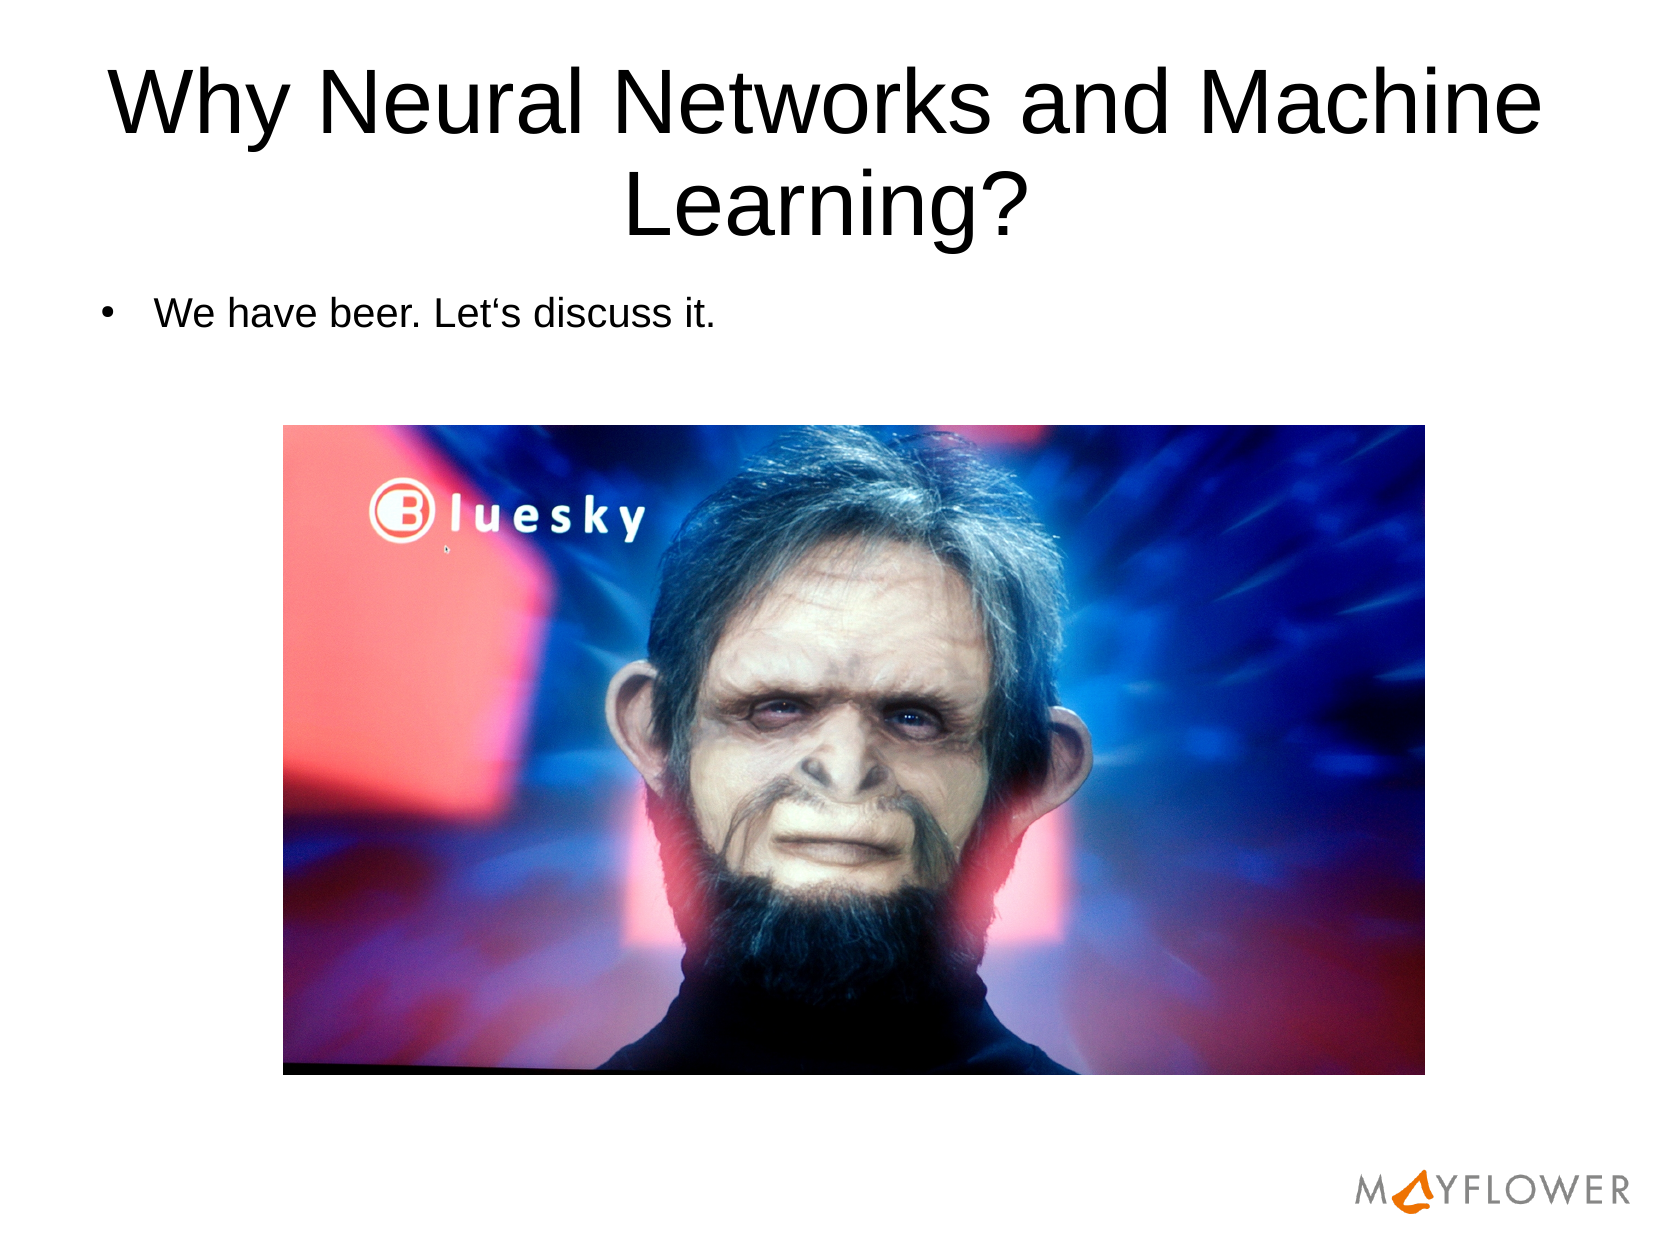

# Why Neural Networks and Machine Learning?
We have beer. Let‘s discuss it.